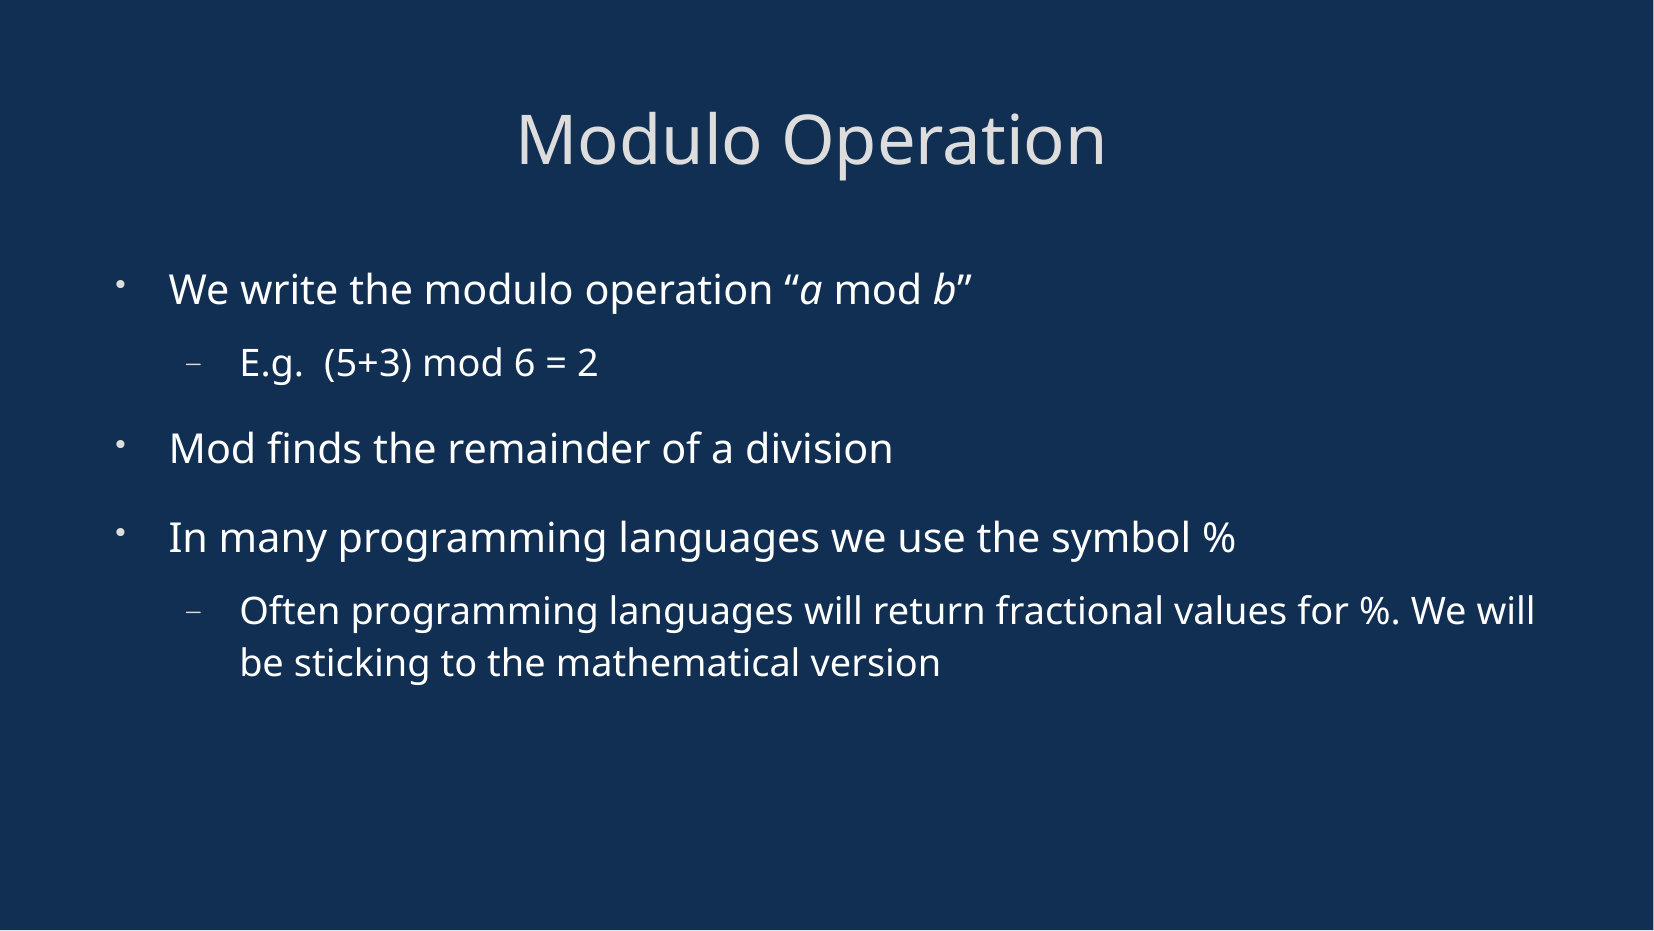

# Modulo Operation
We write the modulo operation “a mod b”
E.g. (5+3) mod 6 = 2
Mod finds the remainder of a division
In many programming languages we use the symbol %
Often programming languages will return fractional values for %. We will be sticking to the mathematical version